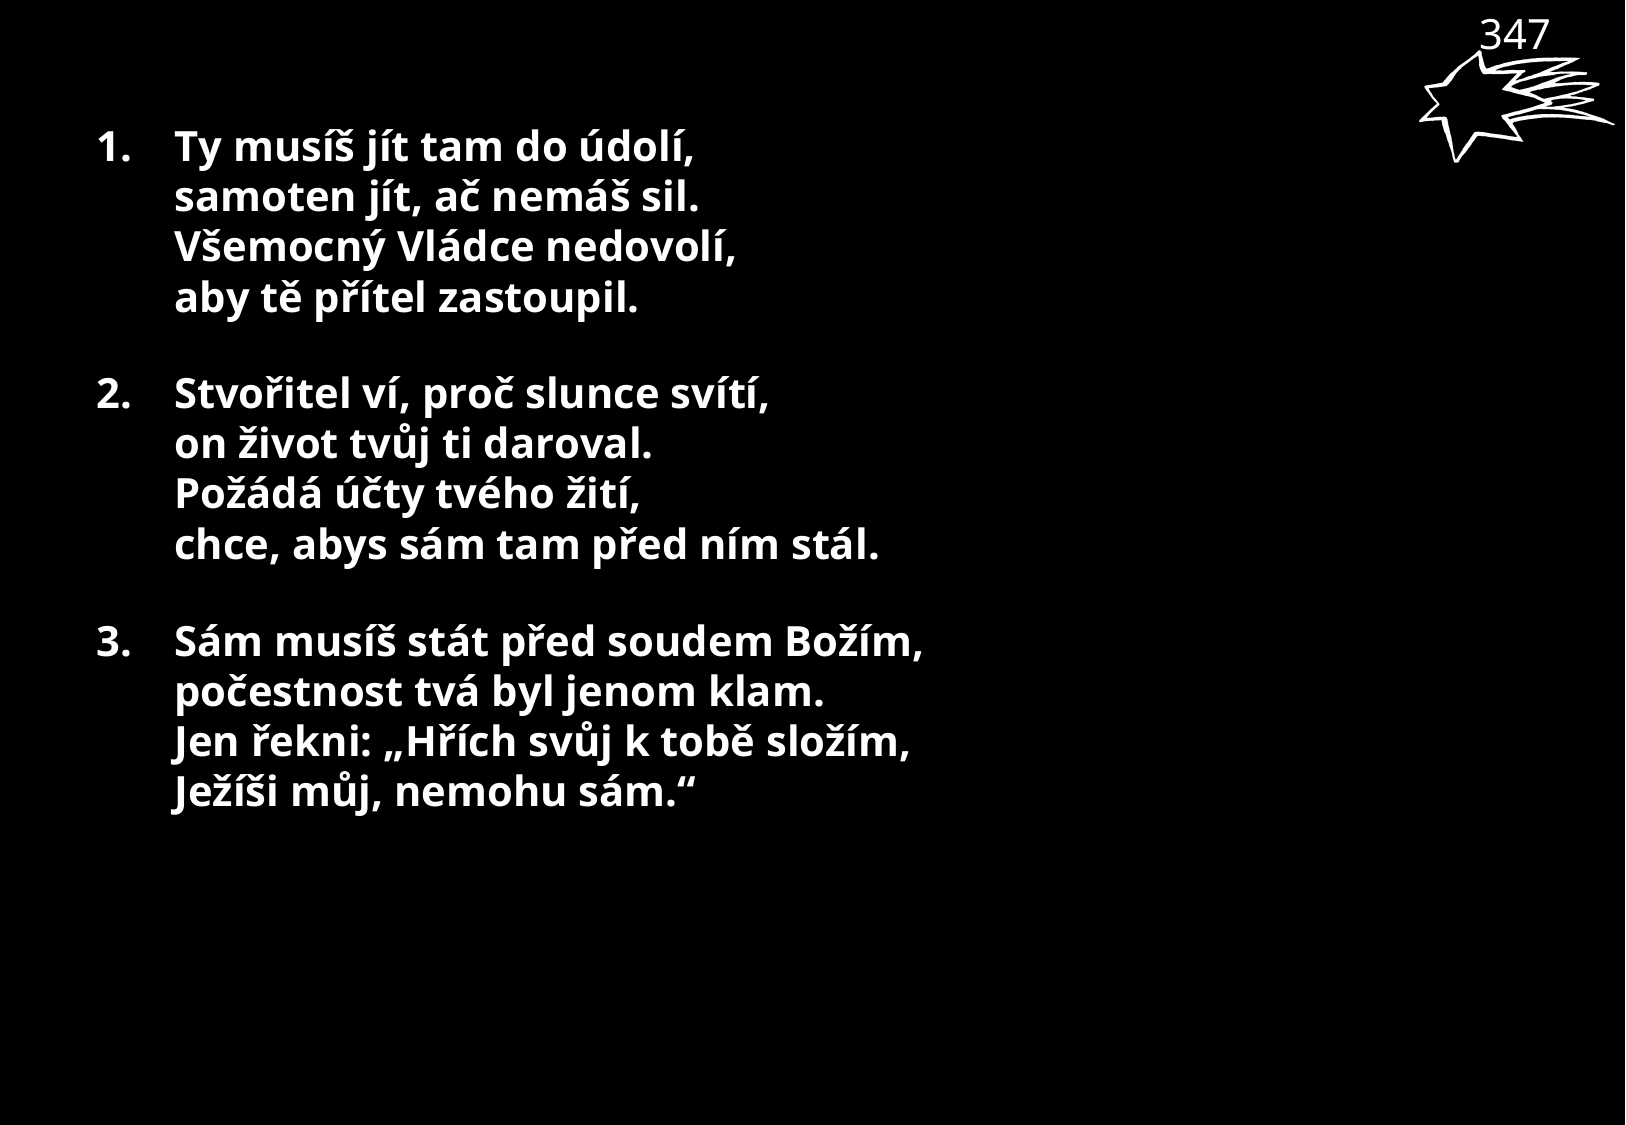

347
# Ty musíš jít tam do údolí, samoten jít, ač nemáš sil. Všemocný Vládce nedovolí, aby tě přítel zastoupil.
Stvořitel ví, proč slunce svítí,
on život tvůj ti daroval.
Požádá účty tvého žití,
chce, abys sám tam před ním stál.
Sám musíš stát před soudem Božím,
počestnost tvá byl jenom klam.
Jen řekni: „Hřích svůj k tobě složím,
Ježíši můj, nemohu sám.“